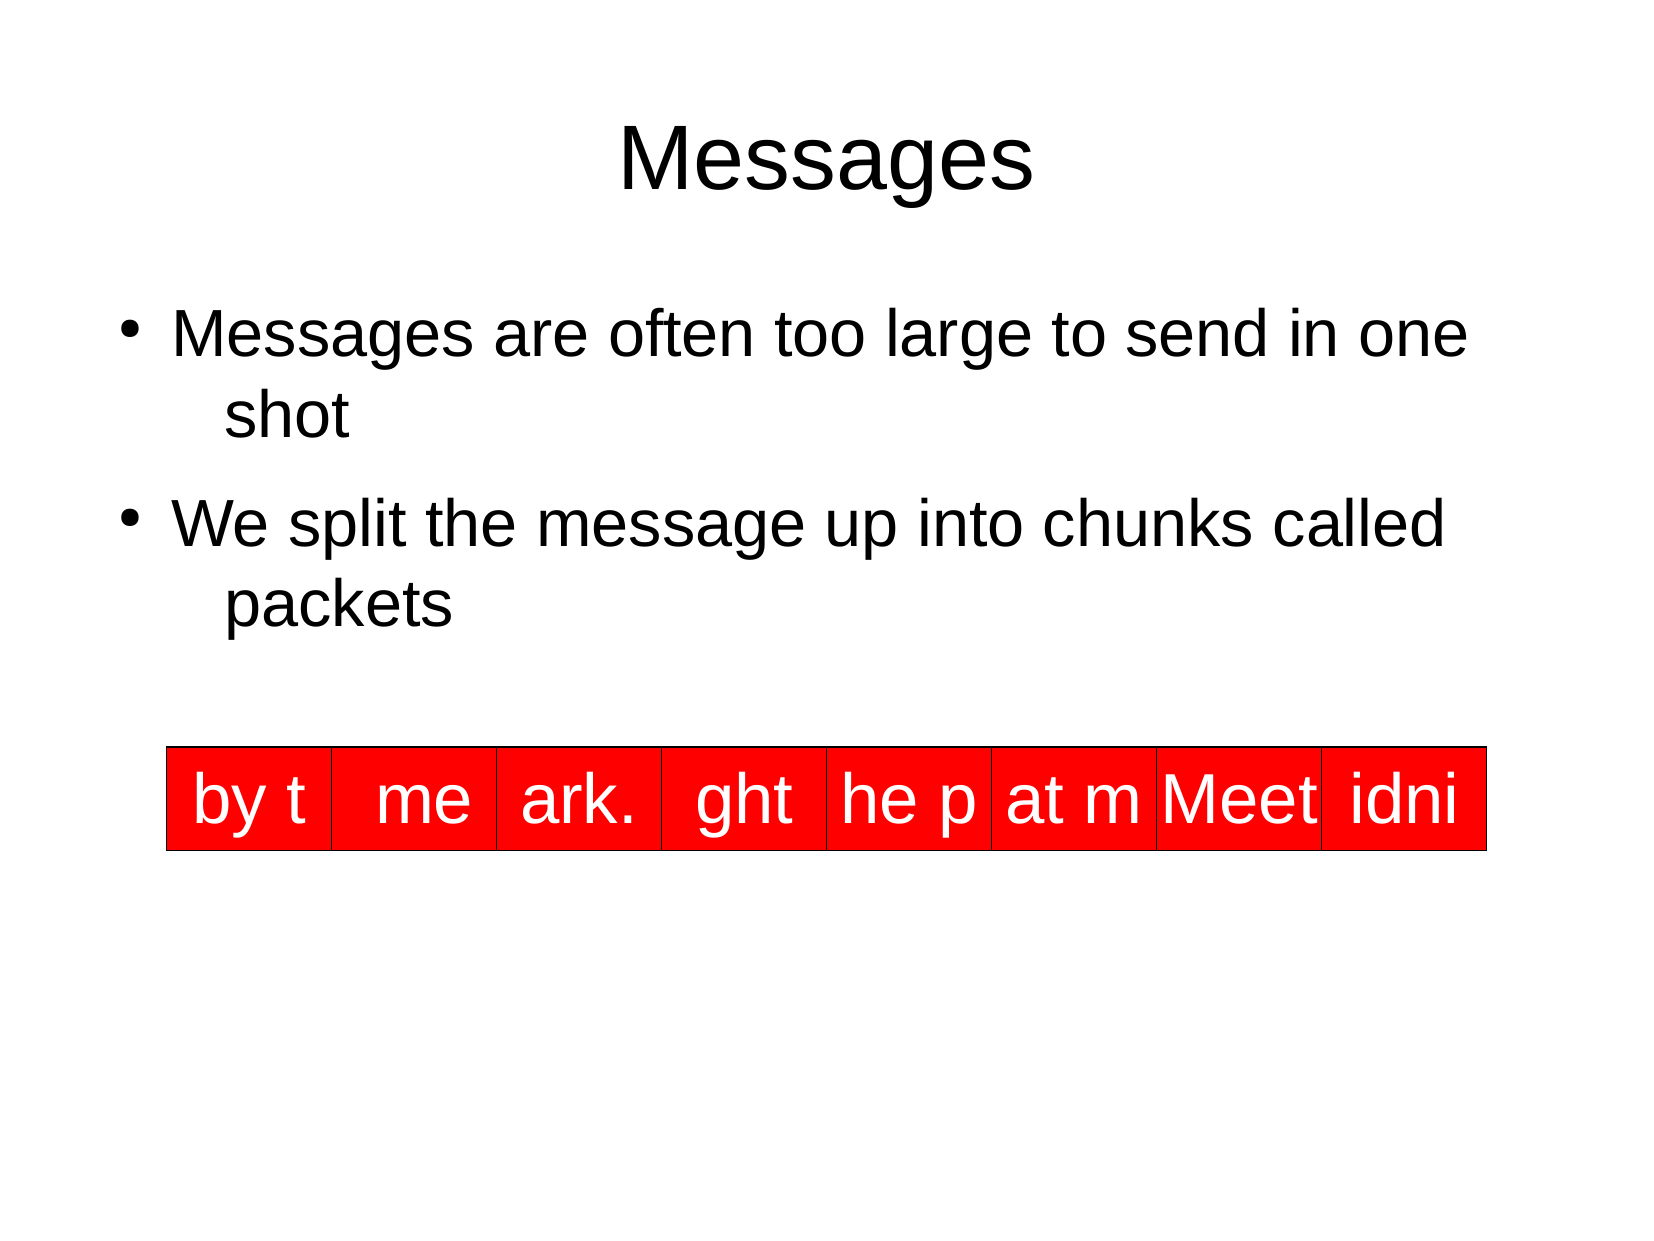

# Messages
Messages are often too large to send in one shot
We split the message up into chunks called packets
Meet
 me
at m
idni
ght
by t
he p
ark.
by t
 me
ark.
ght
he p
at m
Meet
idni